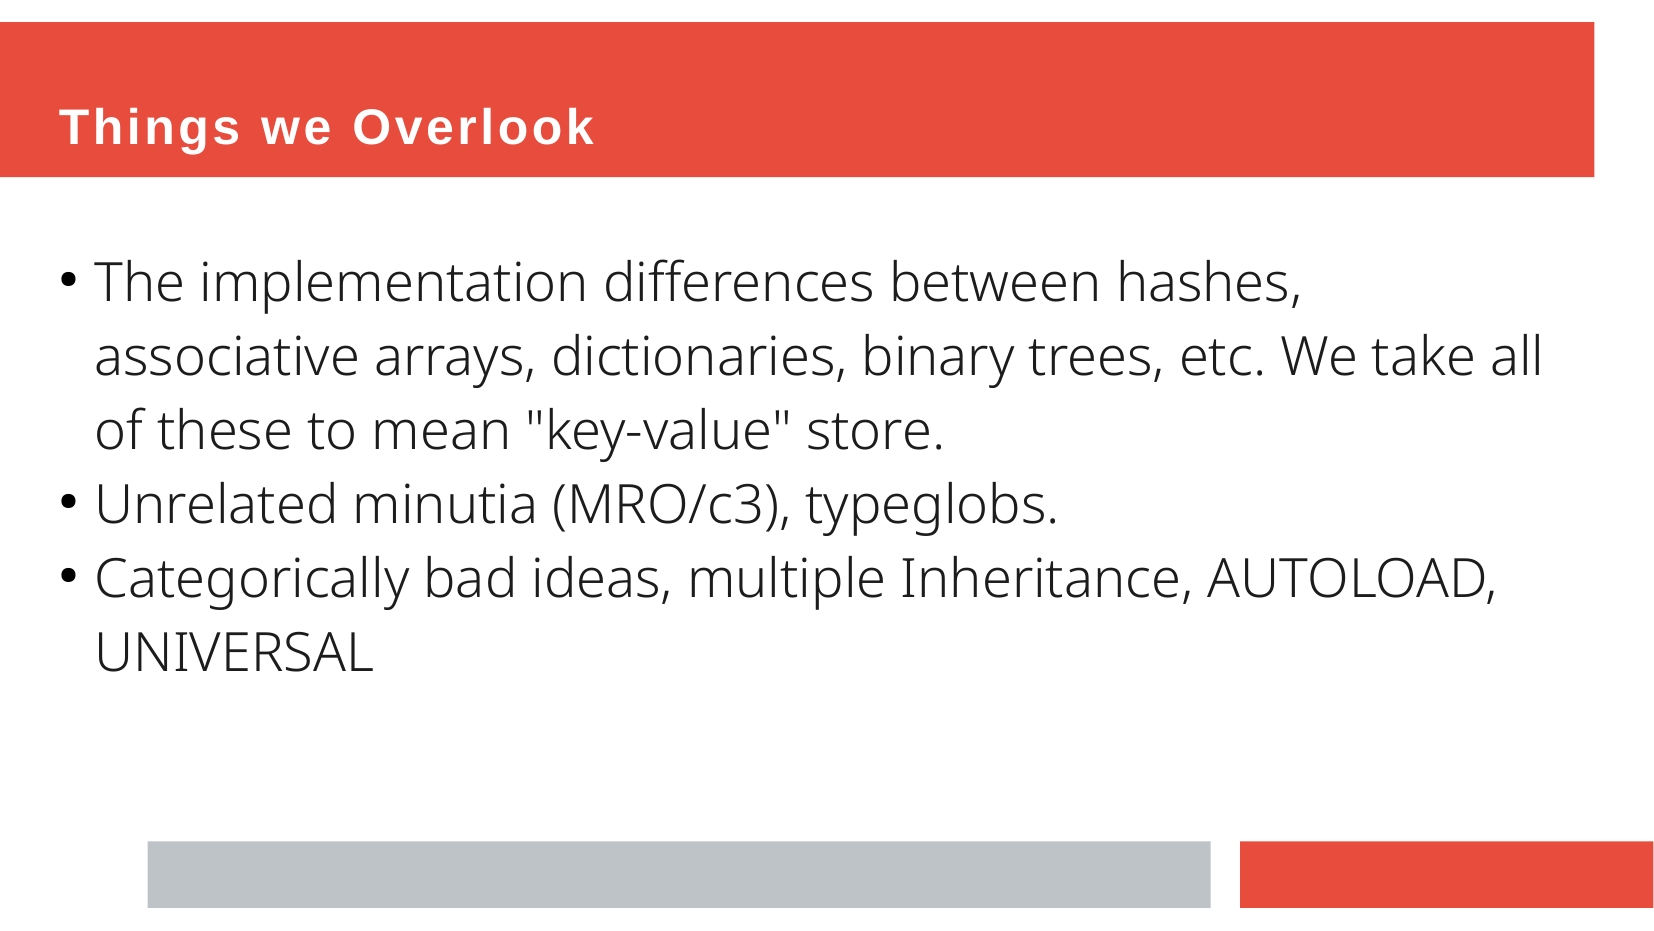

# Things we Overlook
The implementation differences between hashes, associative arrays, dictionaries, binary trees, etc. We take all of these to mean "key-value" store.
Unrelated minutia (MRO/c3), typeglobs.
Categorically bad ideas, multiple Inheritance, AUTOLOAD, UNIVERSAL